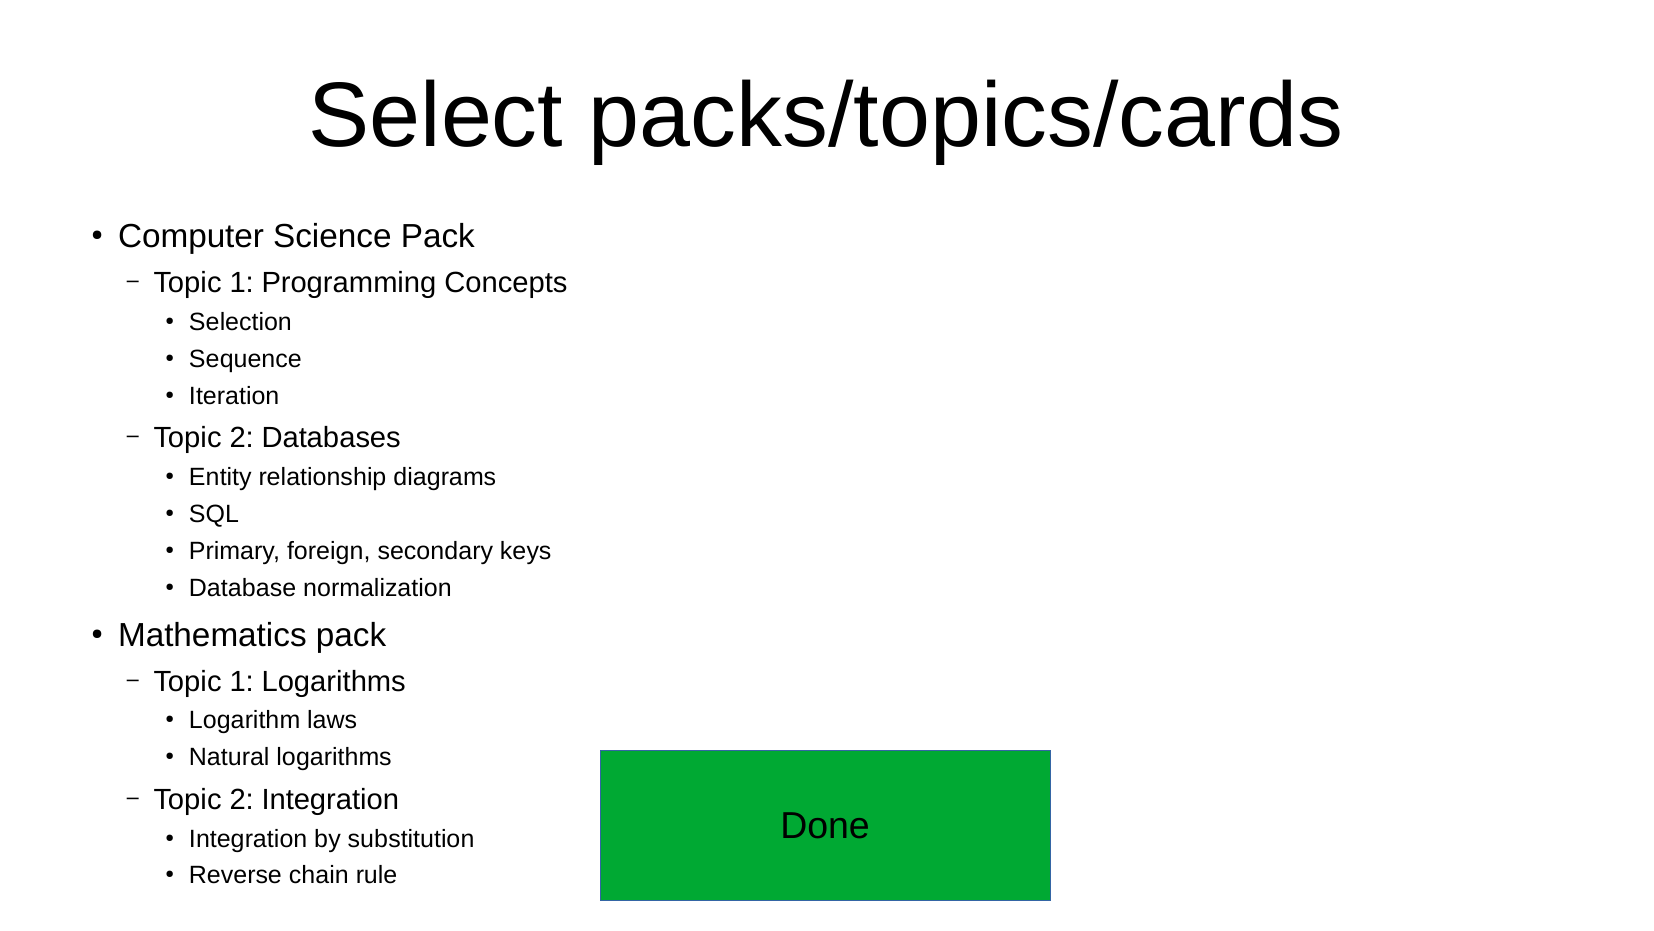

# Select packs/topics/cards
Computer Science Pack
Topic 1: Programming Concepts
Selection
Sequence
Iteration
Topic 2: Databases
Entity relationship diagrams
SQL
Primary, foreign, secondary keys
Database normalization
Mathematics pack
Topic 1: Logarithms
Logarithm laws
Natural logarithms
Topic 2: Integration
Integration by substitution
Reverse chain rule
Done